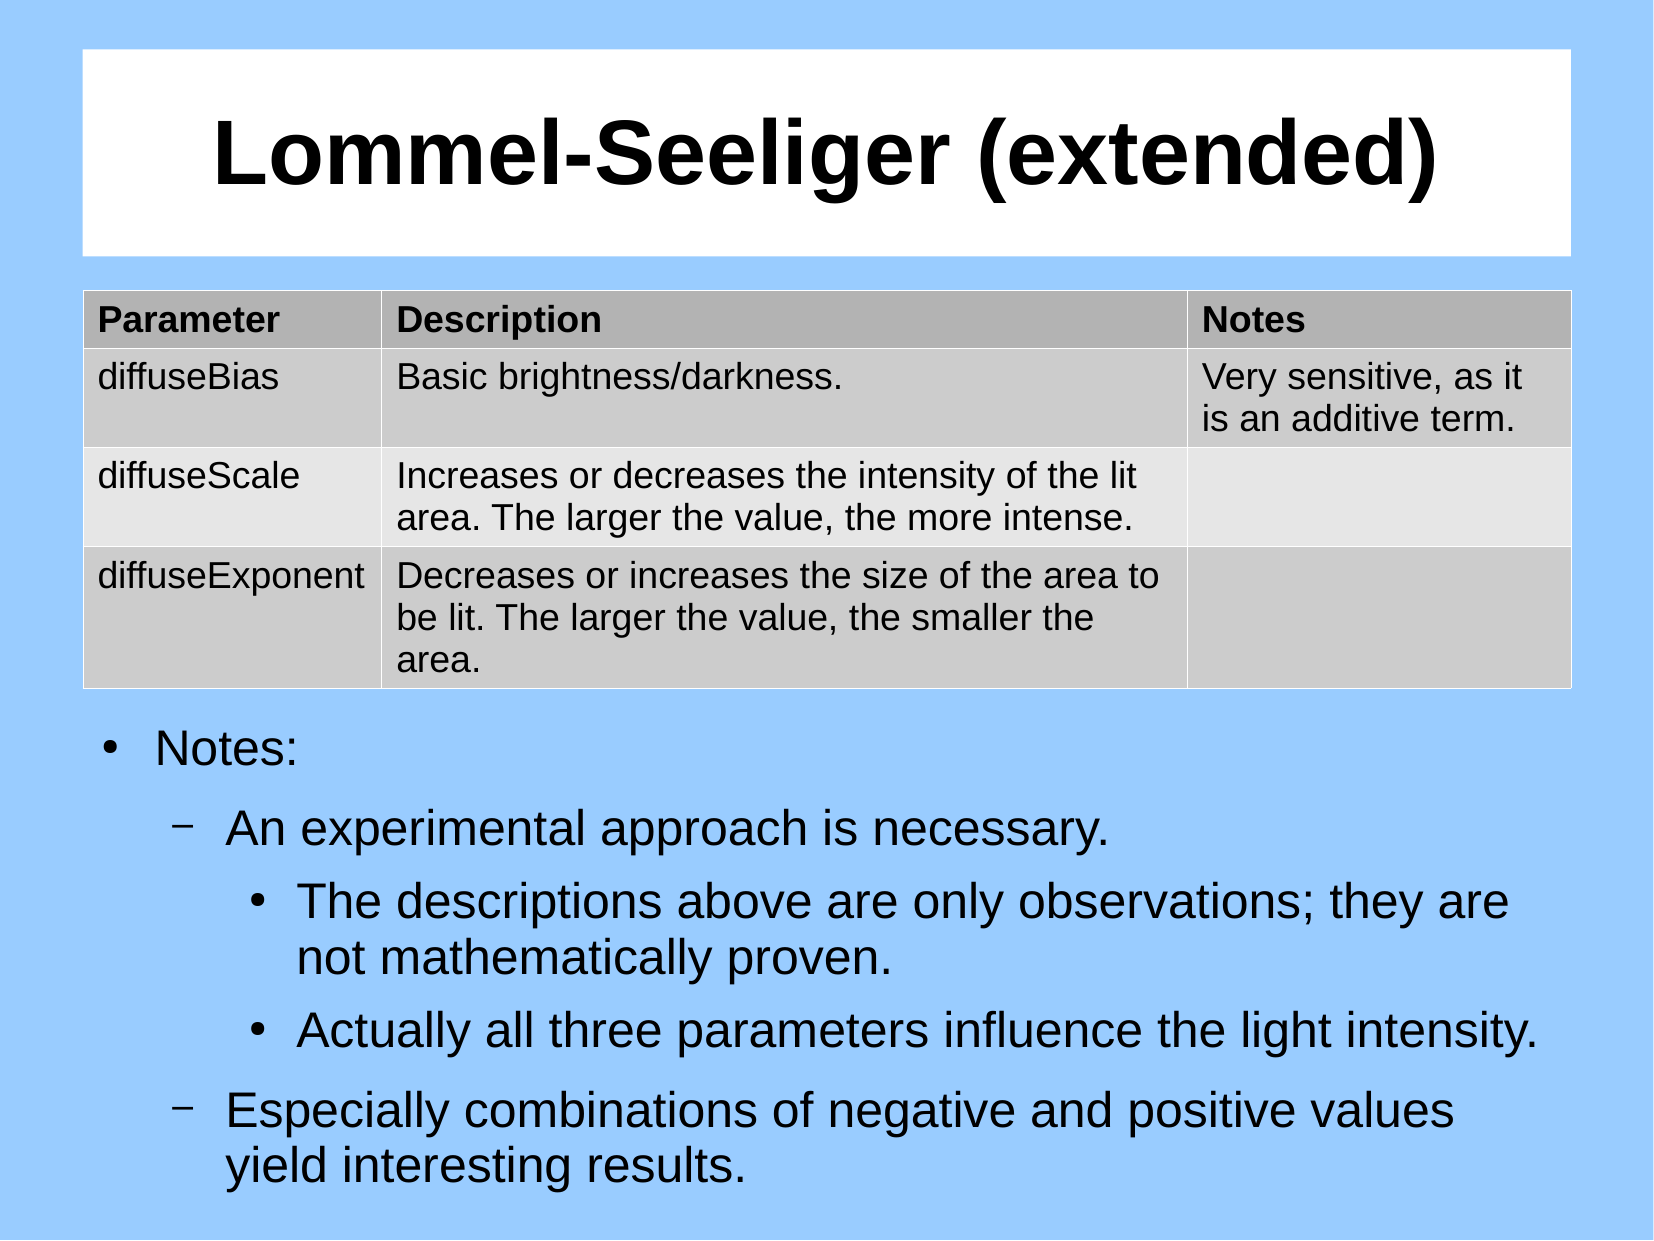

# Lommel-Seeliger (extended)
| Parameter | Description | Notes |
| --- | --- | --- |
| diffuseBias | Basic brightness/darkness. | Very sensitive, as it is an additive term. |
| diffuseScale | Increases or decreases the intensity of the lit area. The larger the value, the more intense. | |
| diffuseExponent | Decreases or increases the size of the area to be lit. The larger the value, the smaller the area. | |
Notes:
An experimental approach is necessary.
The descriptions above are only observations; they are not mathematically proven.
Actually all three parameters influence the light intensity.
Especially combinations of negative and positive values yield interesting results.